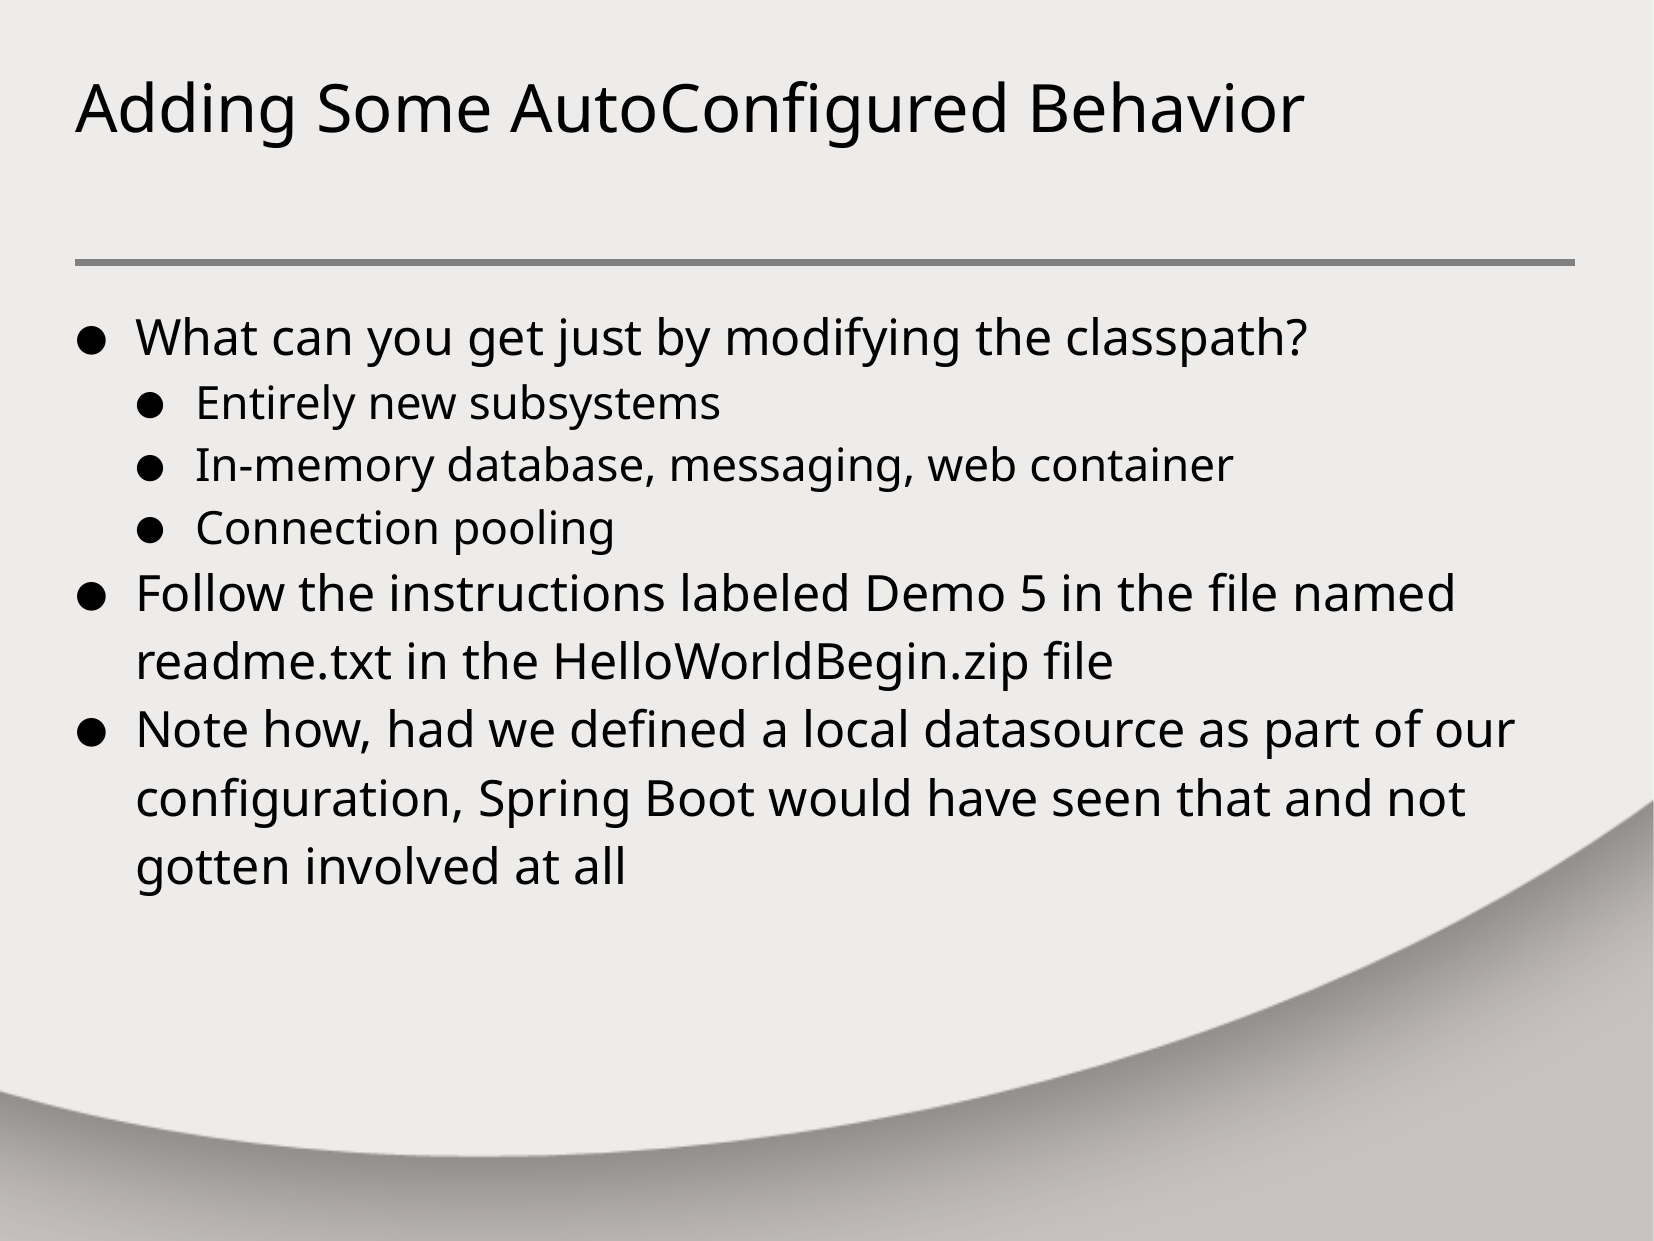

# Adding Some AutoConfigured Behavior
What can you get just by modifying the classpath?
Entirely new subsystems
In-memory database, messaging, web container
Connection pooling
Follow the instructions labeled Demo 5 in the file named readme.txt in the HelloWorldBegin.zip file
Note how, had we defined a local datasource as part of our configuration, Spring Boot would have seen that and not gotten involved at all